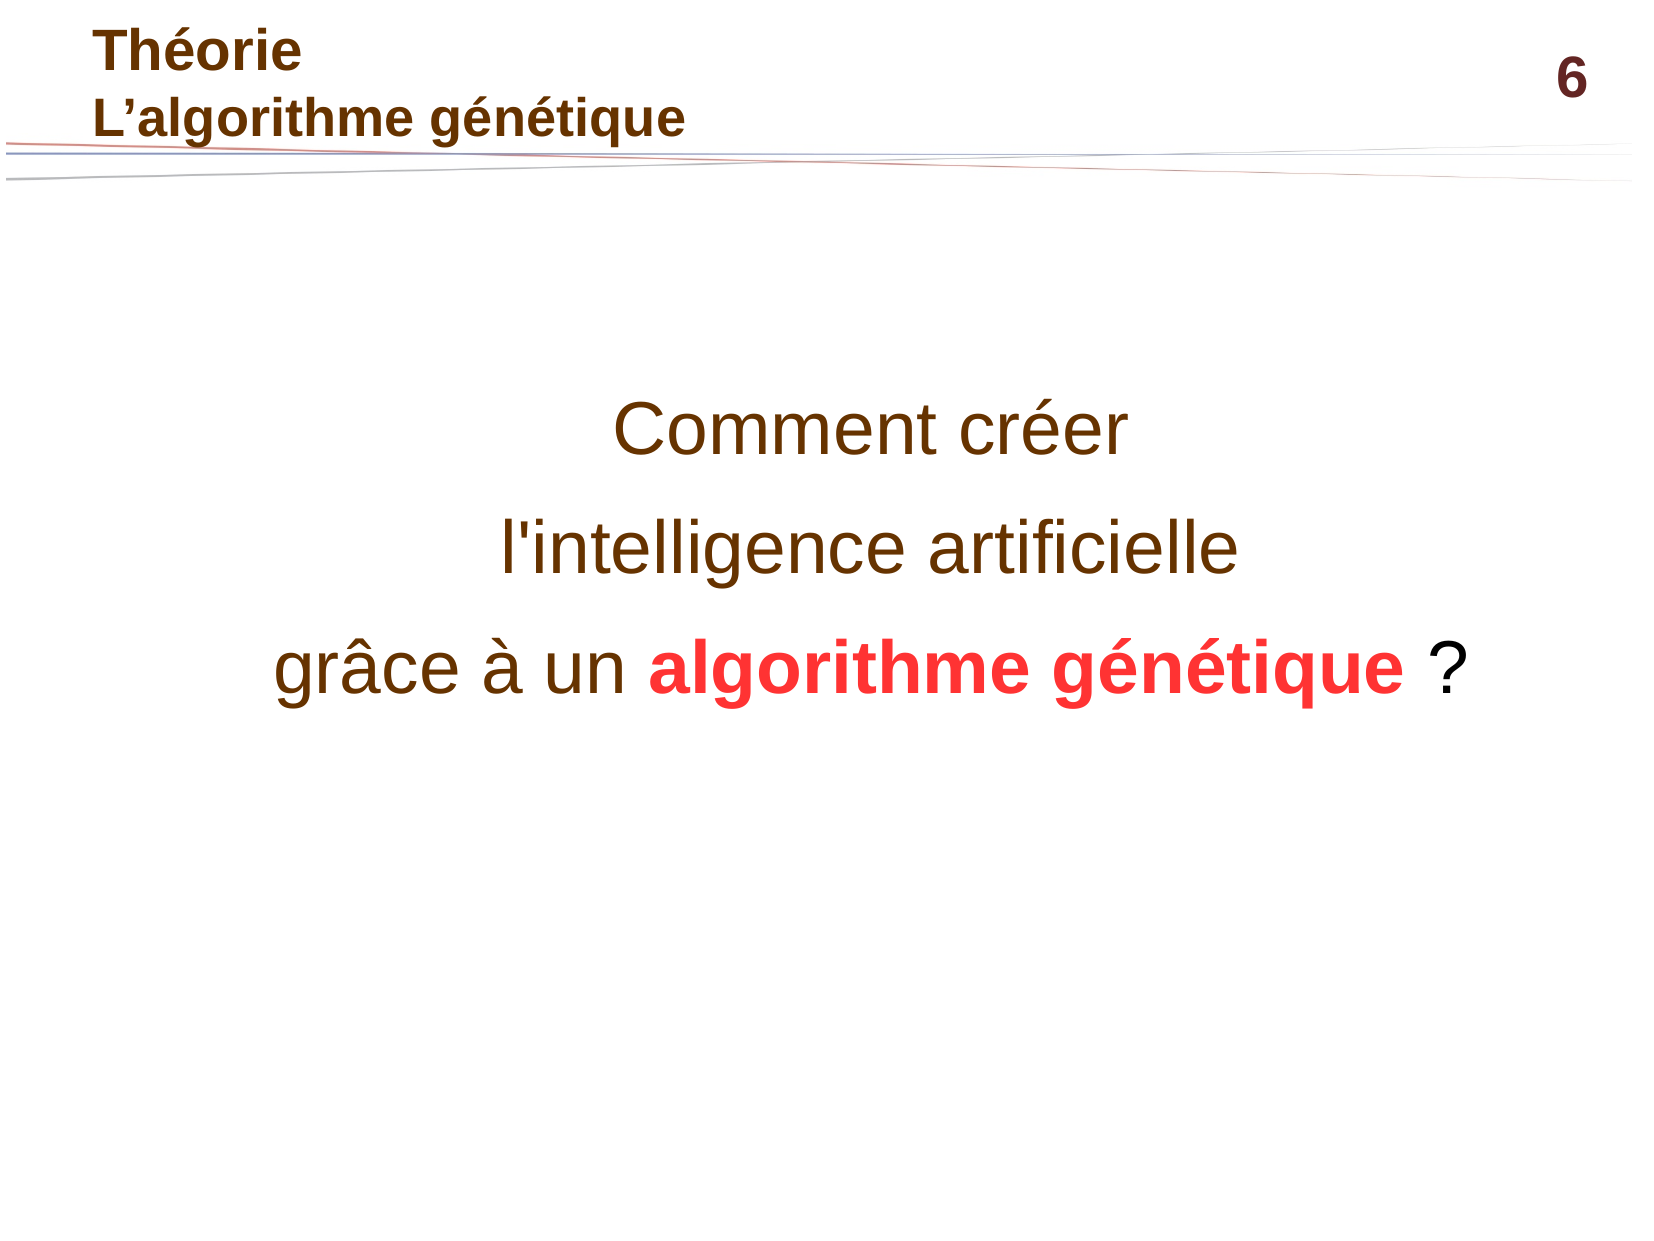

Théorie
L’algorithme génétique
6
# Comment créer
l'intelligence artificielle
grâce à un algorithme génétique ?